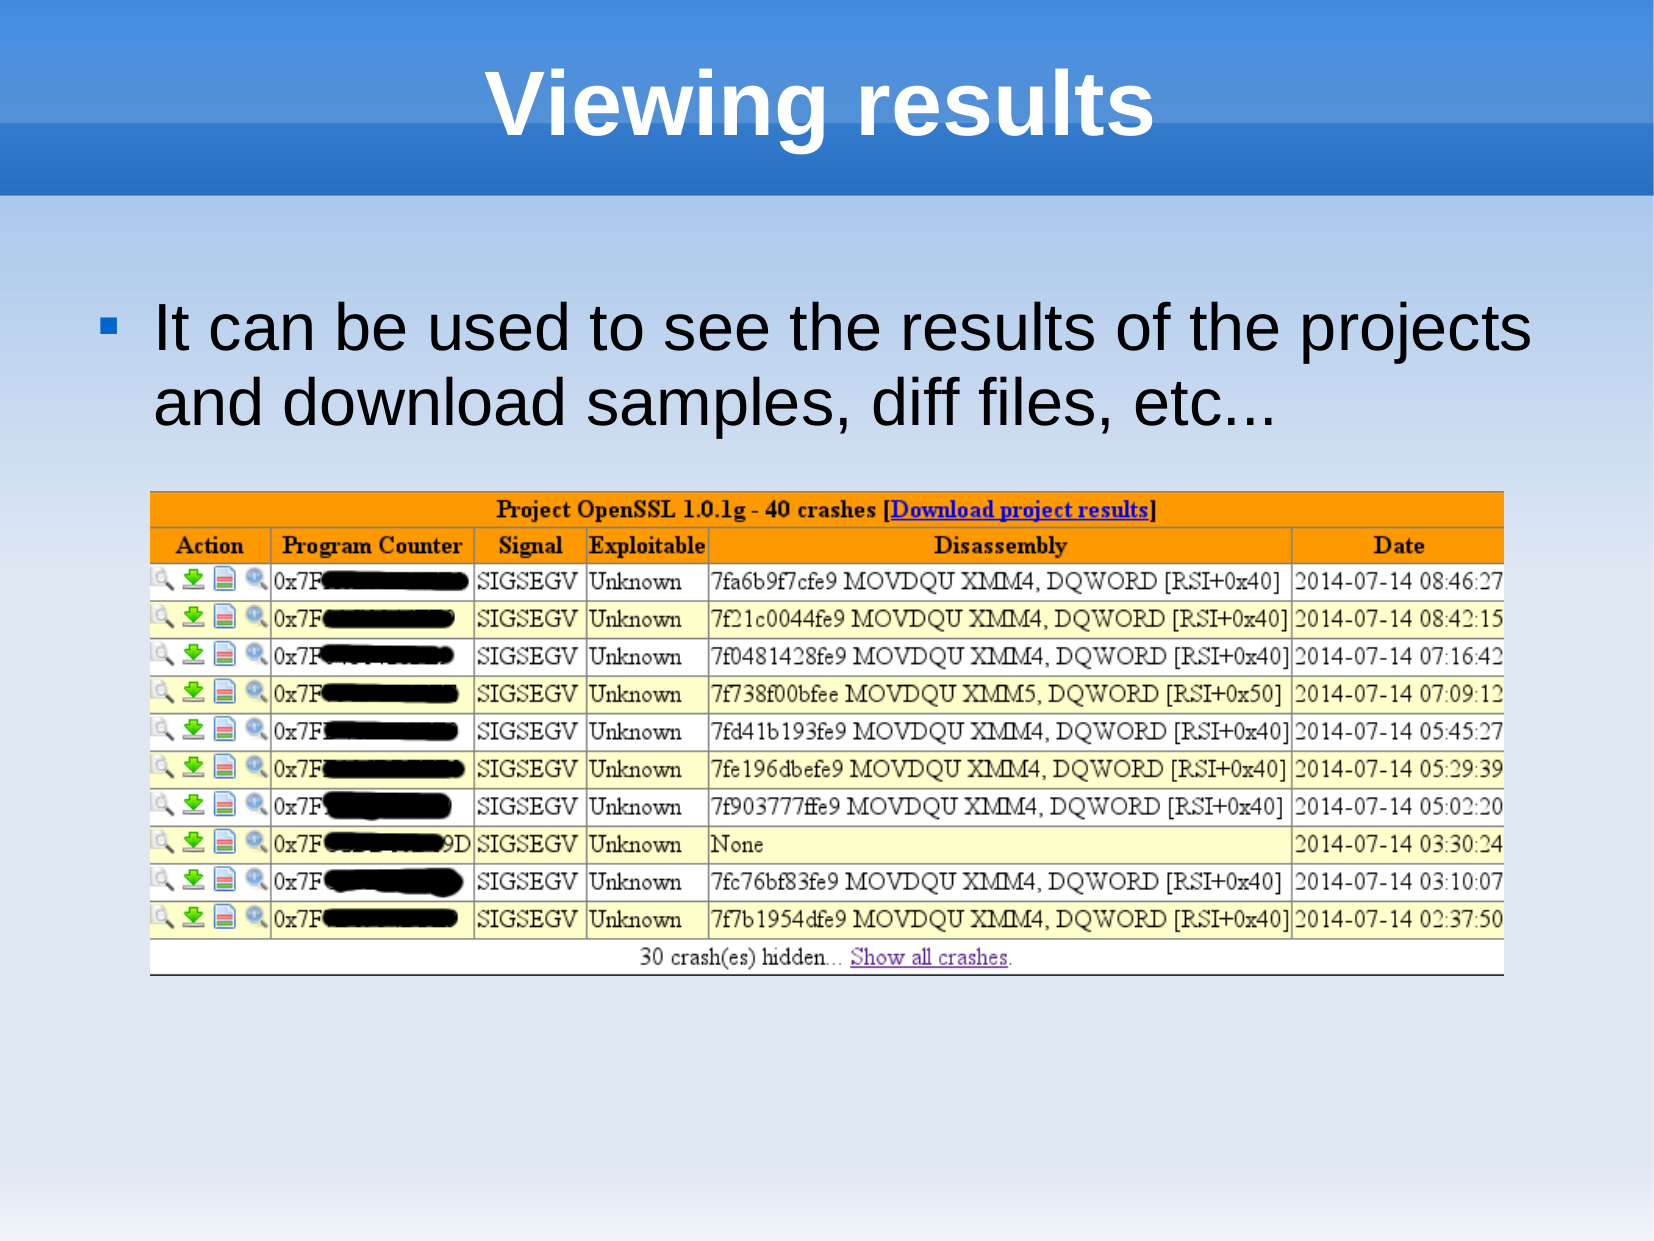

# Viewing results
It can be used to see the results of the projects and download samples, diff files, etc...